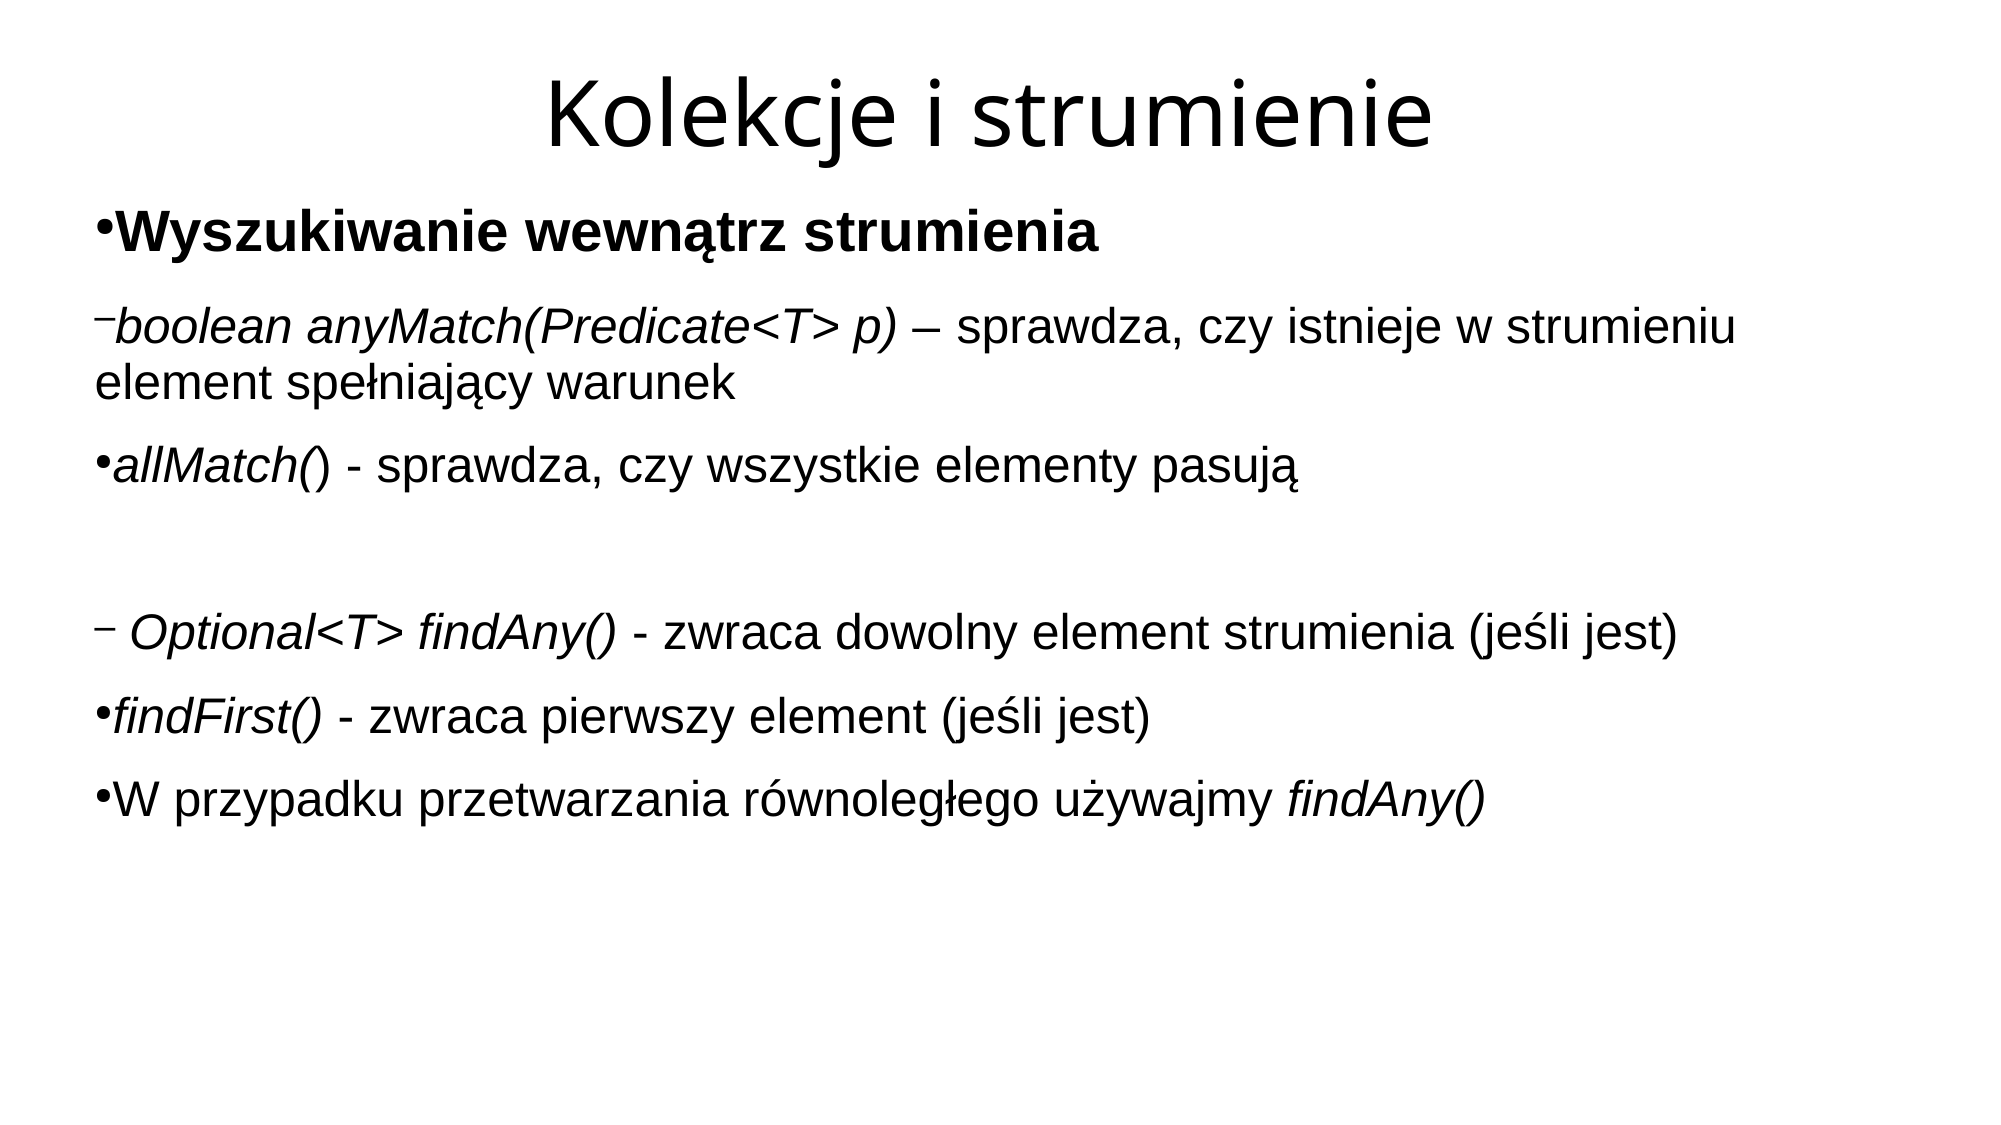

# Kolekcje i strumienie
Wyszukiwanie wewnątrz strumienia
boolean anyMatch(Predicate<T> p) – sprawdza, czy istnieje w strumieniu element spełniający warunek
allMatch() - sprawdza, czy wszystkie elementy pasują
 Optional<T> findAny() - zwraca dowolny element strumienia (jeśli jest)
findFirst() - zwraca pierwszy element (jeśli jest)
W przypadku przetwarzania równoległego używajmy findAny()